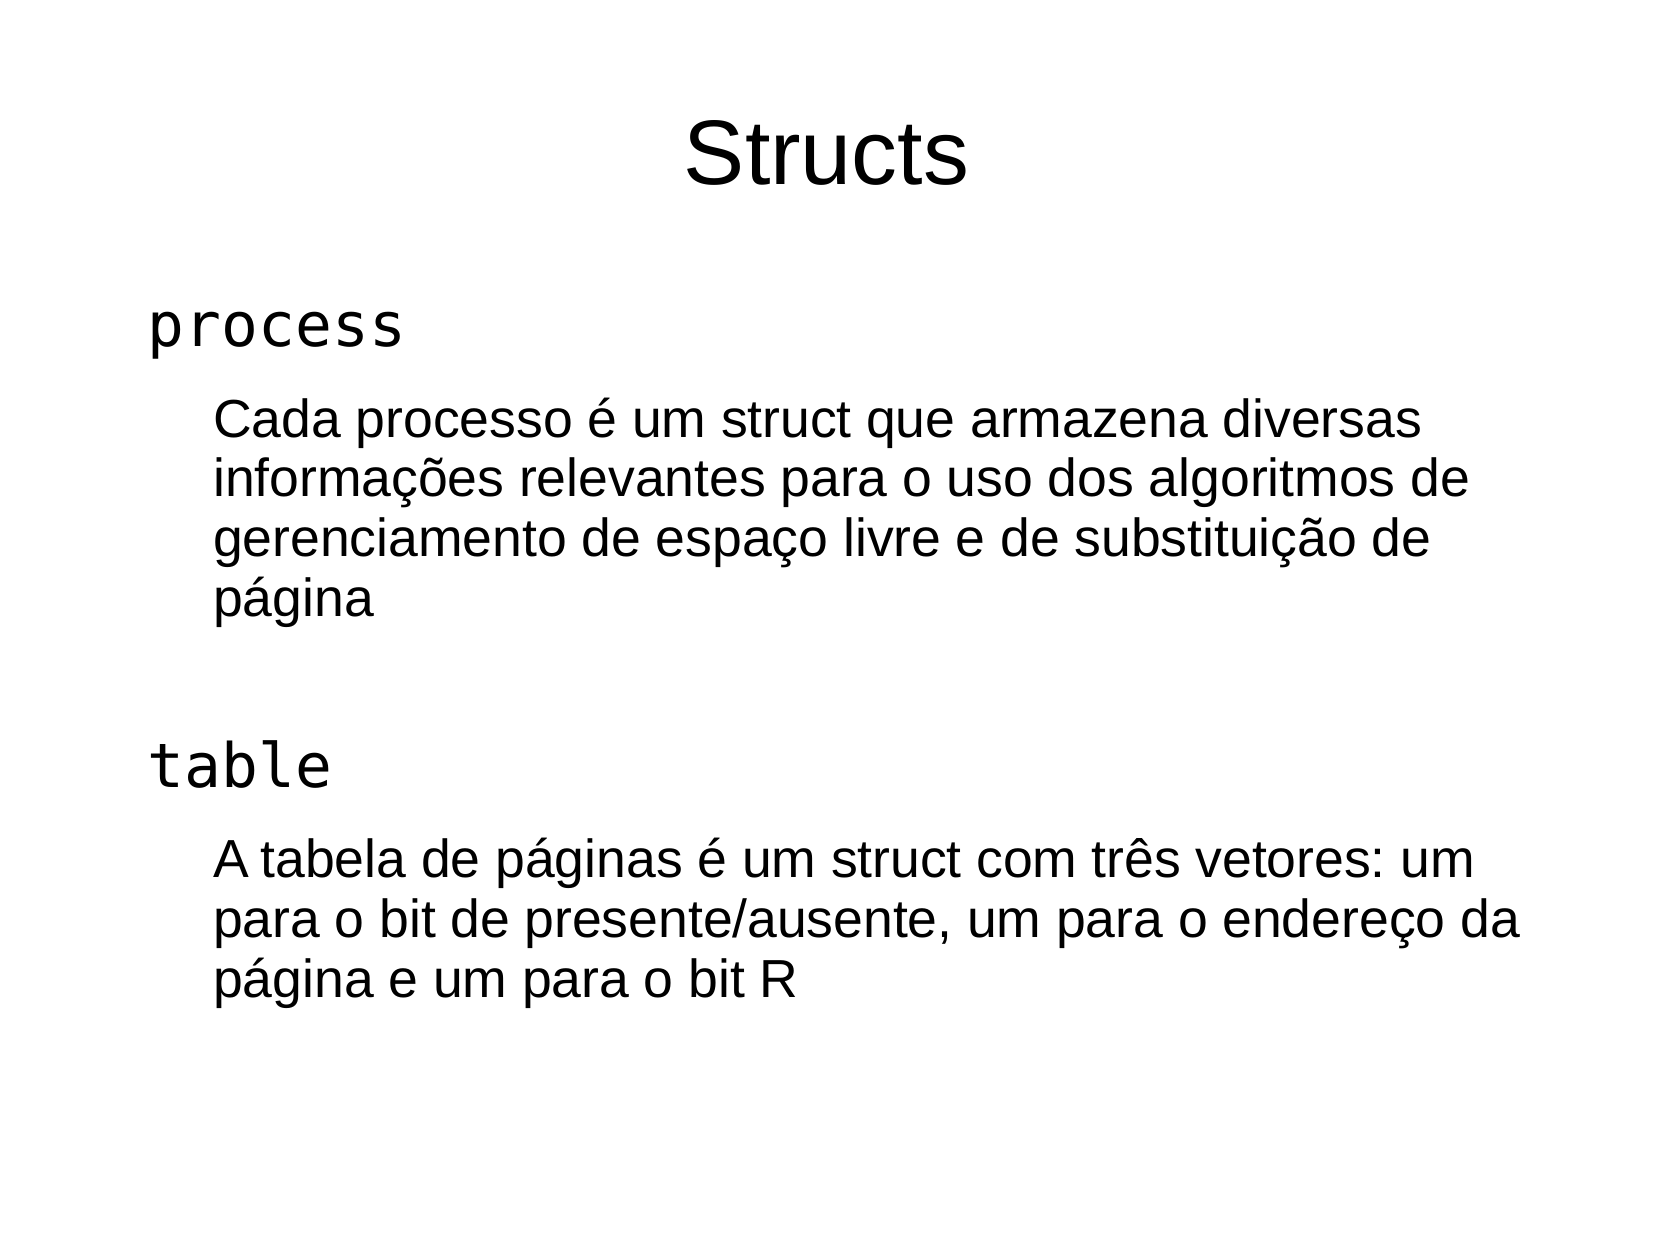

# Structs
process
Cada processo é um struct que armazena diversas informações relevantes para o uso dos algoritmos de gerenciamento de espaço livre e de substituição de página
table
A tabela de páginas é um struct com três vetores: um para o bit de presente/ausente, um para o endereço da página e um para o bit R